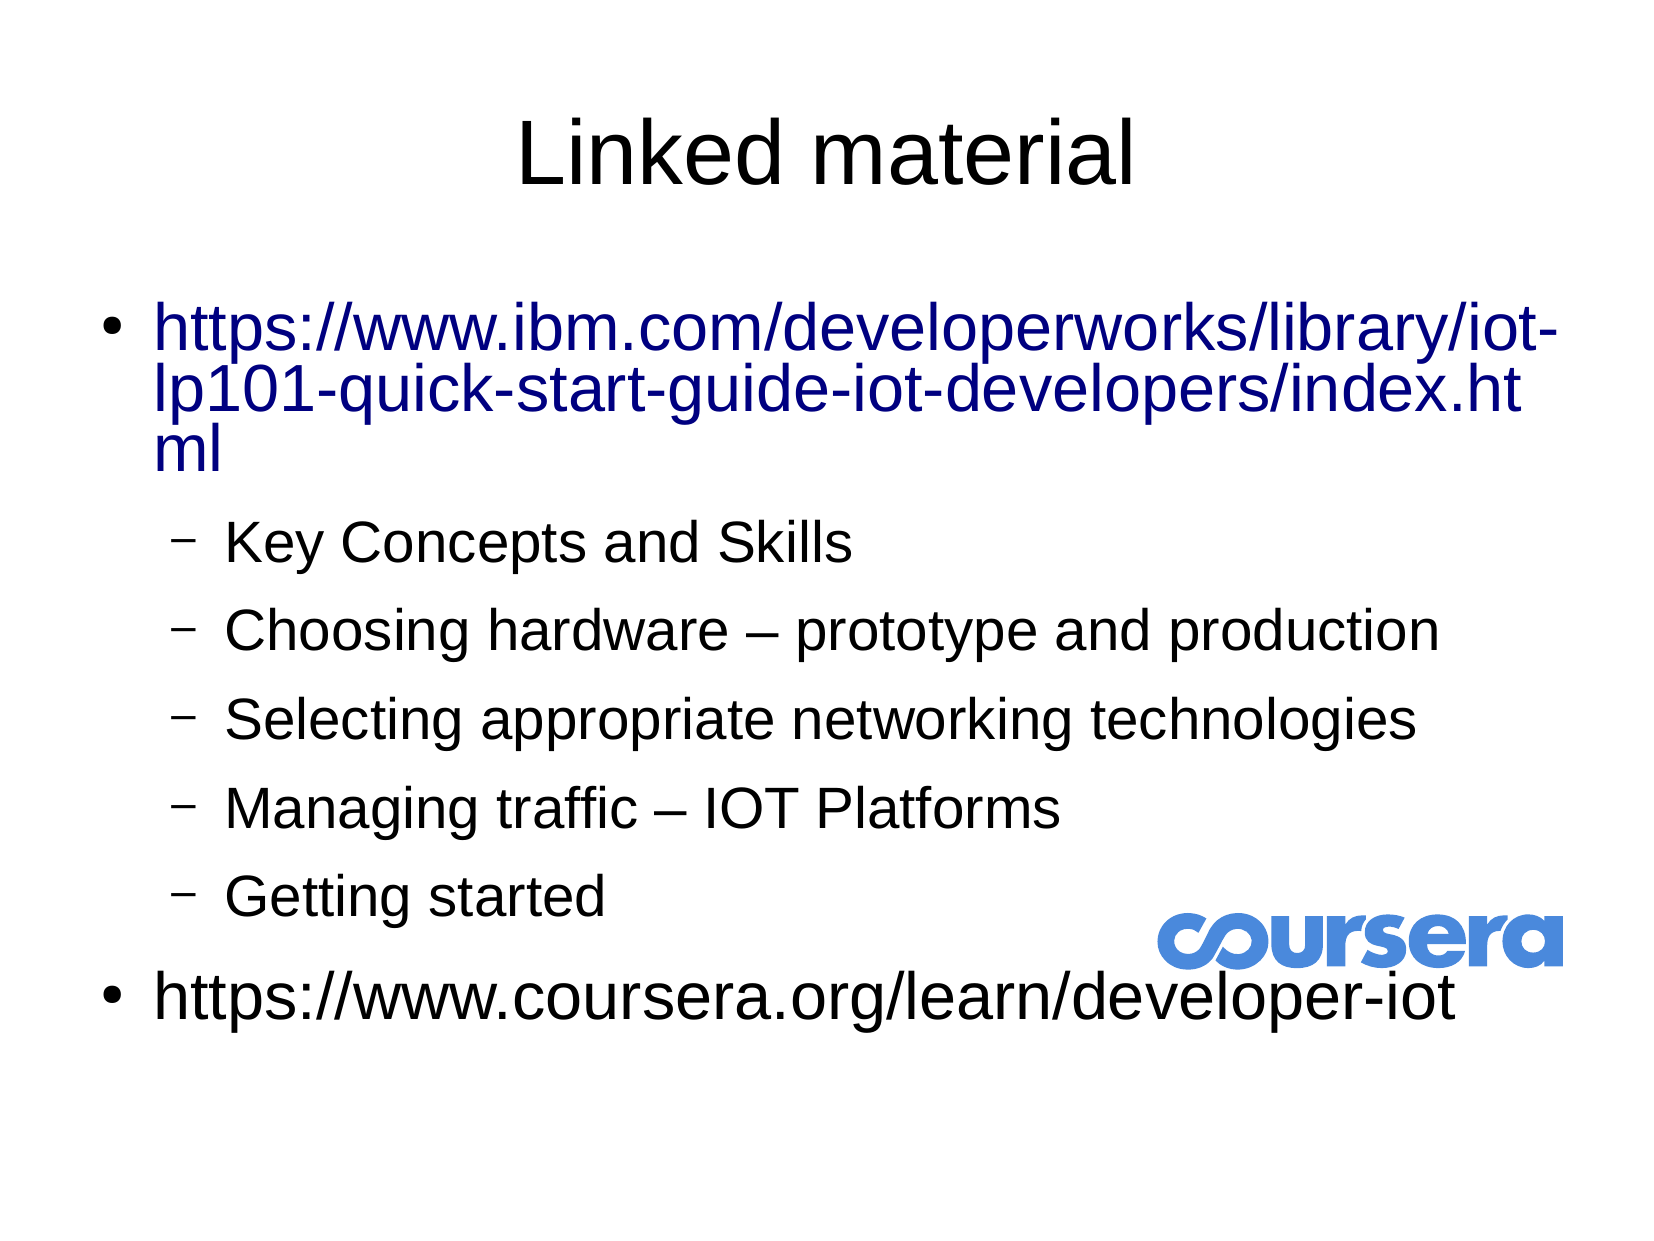

# Linked material
https://www.ibm.com/developerworks/library/iot-lp101-quick-start-guide-iot-developers/index.html
Key Concepts and Skills
Choosing hardware – prototype and production
Selecting appropriate networking technologies
Managing traffic – IOT Platforms
Getting started
https://www.coursera.org/learn/developer-iot